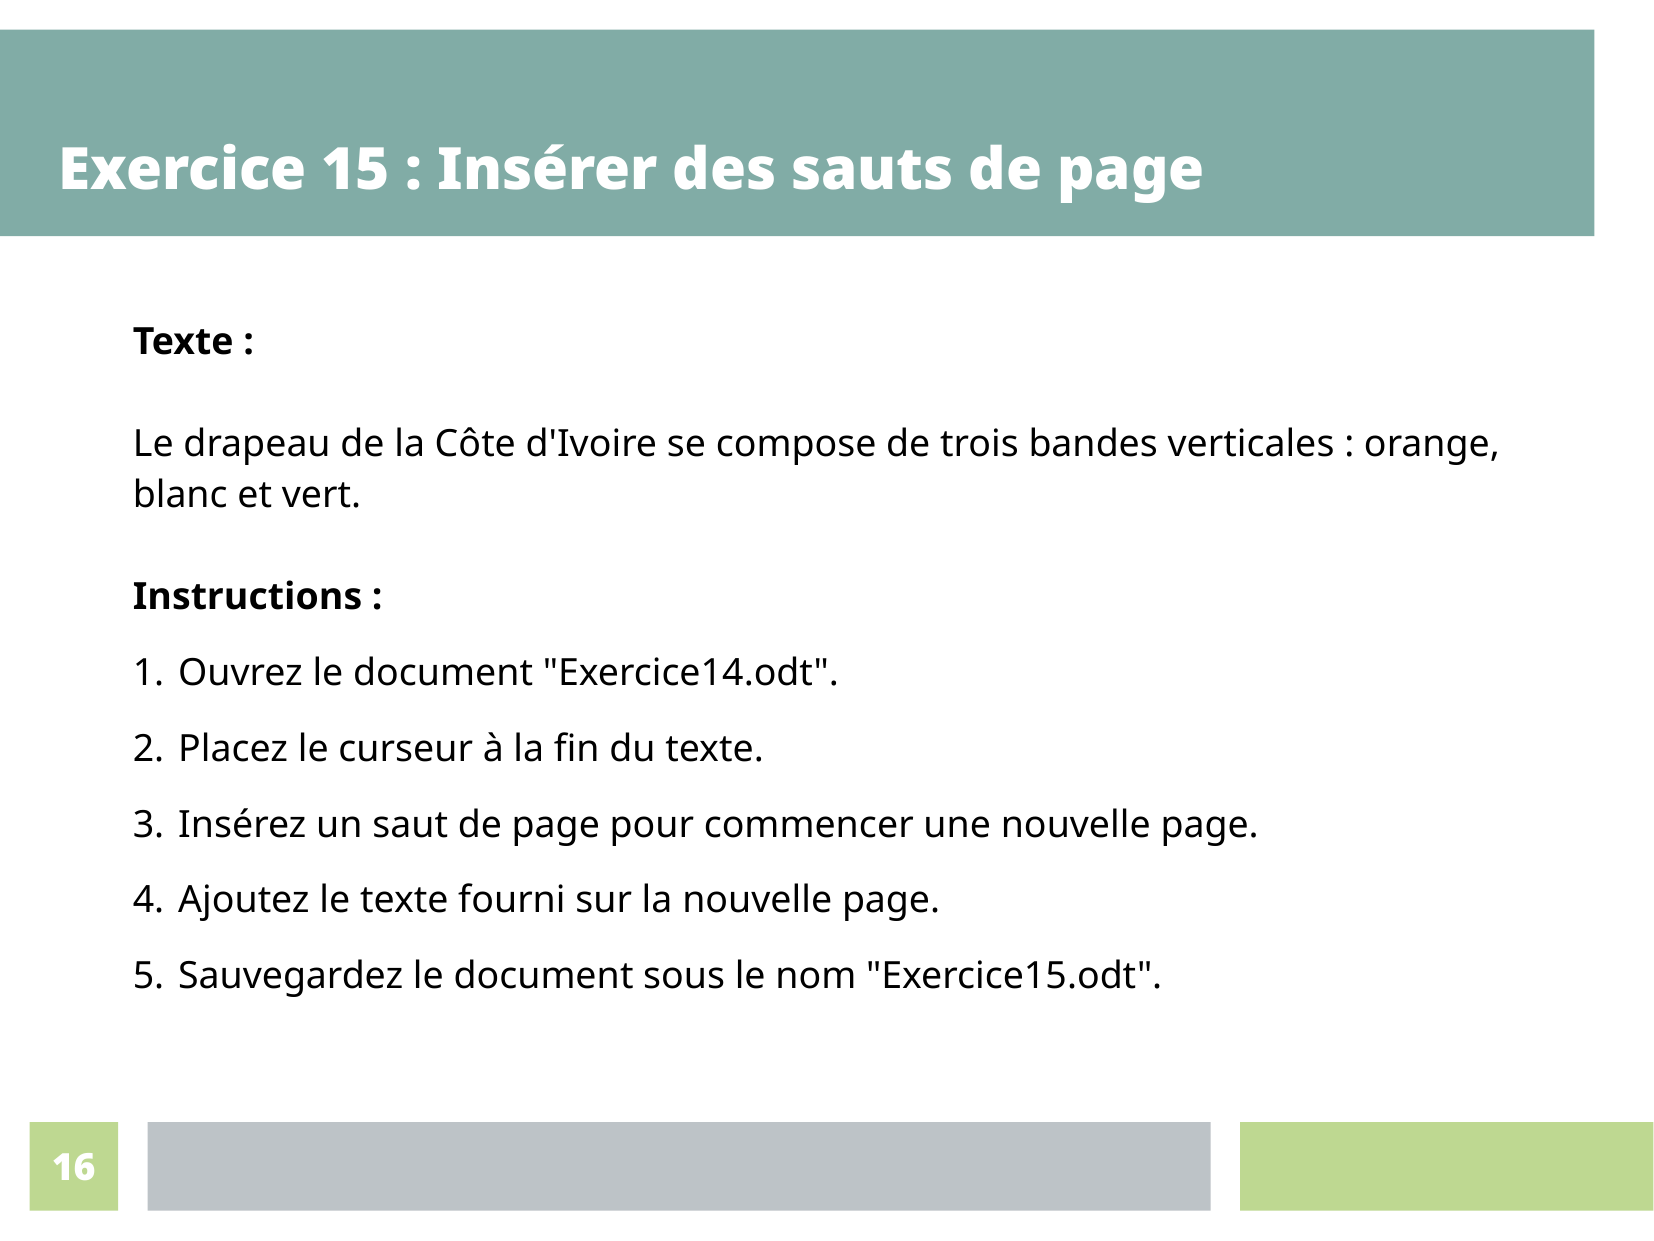

# Exercice 15 : Insérer des sauts de page
Texte :
Le drapeau de la Côte d'Ivoire se compose de trois bandes verticales : orange, blanc et vert.
Instructions :
 Ouvrez le document "Exercice14.odt".
 Placez le curseur à la fin du texte.
 Insérez un saut de page pour commencer une nouvelle page.
 Ajoutez le texte fourni sur la nouvelle page.
 Sauvegardez le document sous le nom "Exercice15.odt".
16